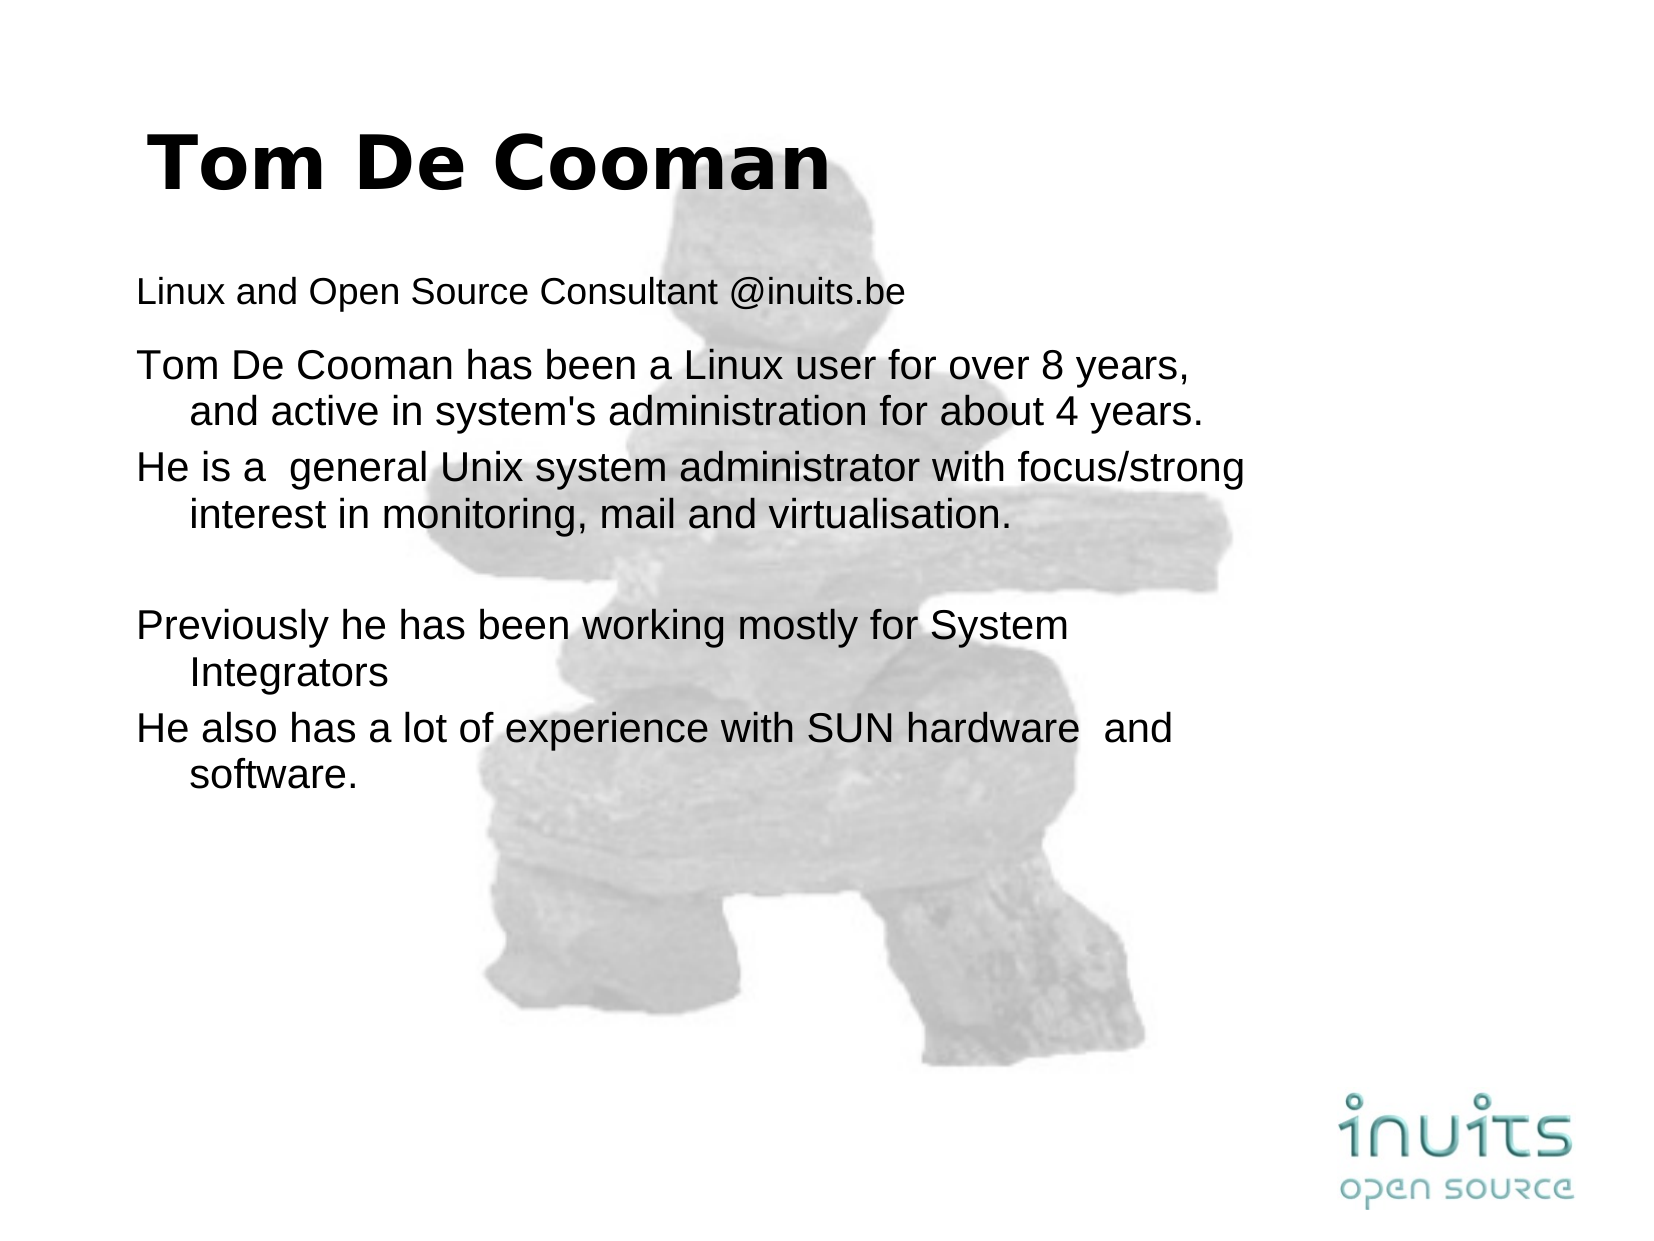

# Tom De Cooman
Linux and Open Source Consultant @inuits.be
Tom De Cooman has been a Linux user for over 8 years, and active in system's administration for about 4 years.
He is a general Unix system administrator with focus/strong interest in monitoring, mail and virtualisation.
Previously he has been working mostly for System Integrators
He also has a lot of experience with SUN hardware and software.
3